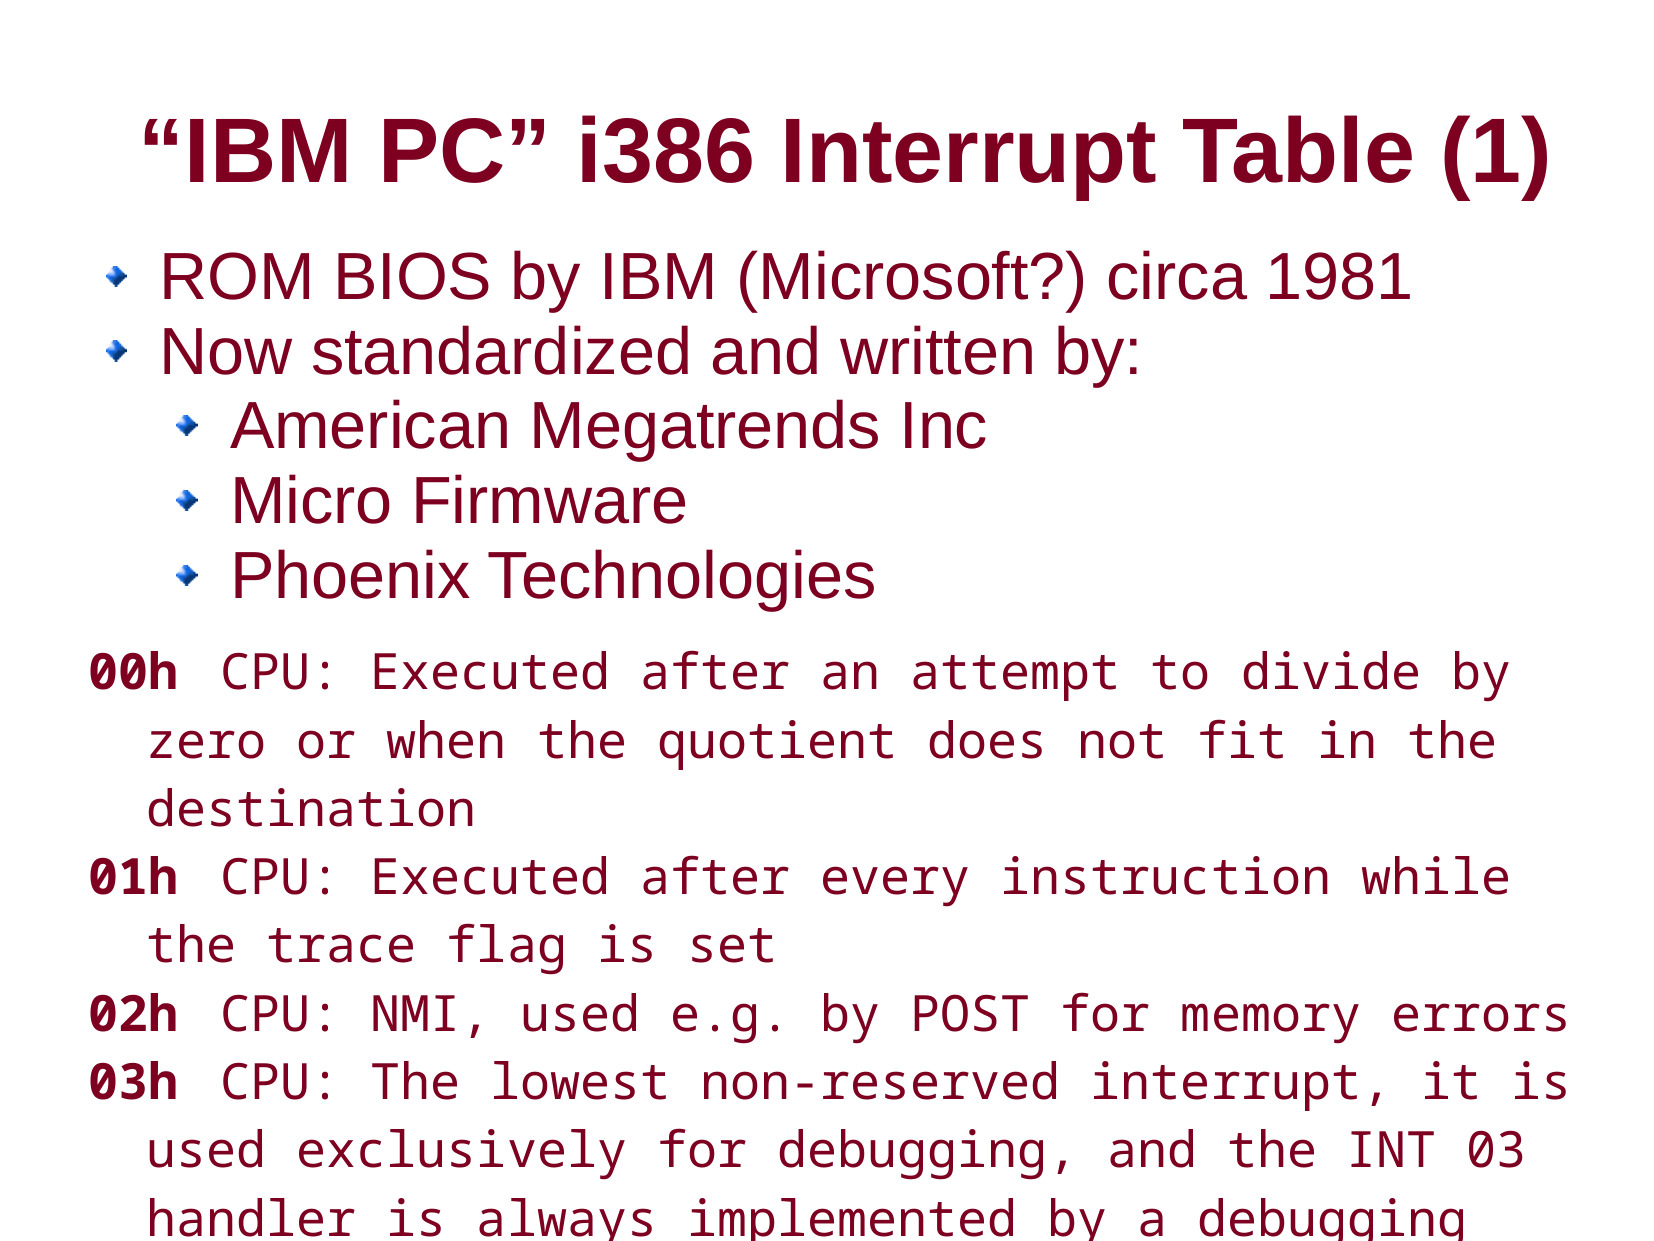

# “IBM PC” i386 Interrupt Table (1)
ROM BIOS by IBM (Microsoft?) circa 1981
Now standardized and written by:
American Megatrends Inc
Micro Firmware
Phoenix Technologies
00h	CPU: Executed after an attempt to divide by zero or when the quotient does not fit in the destination
01h	CPU: Executed after every instruction while the trace flag is set
02h	CPU: NMI, used e.g. by POST for memory errors
03h	CPU: The lowest non-reserved interrupt, it is used exclusively for debugging, and the ​INT 03​ handler is always implemented by a debugging program